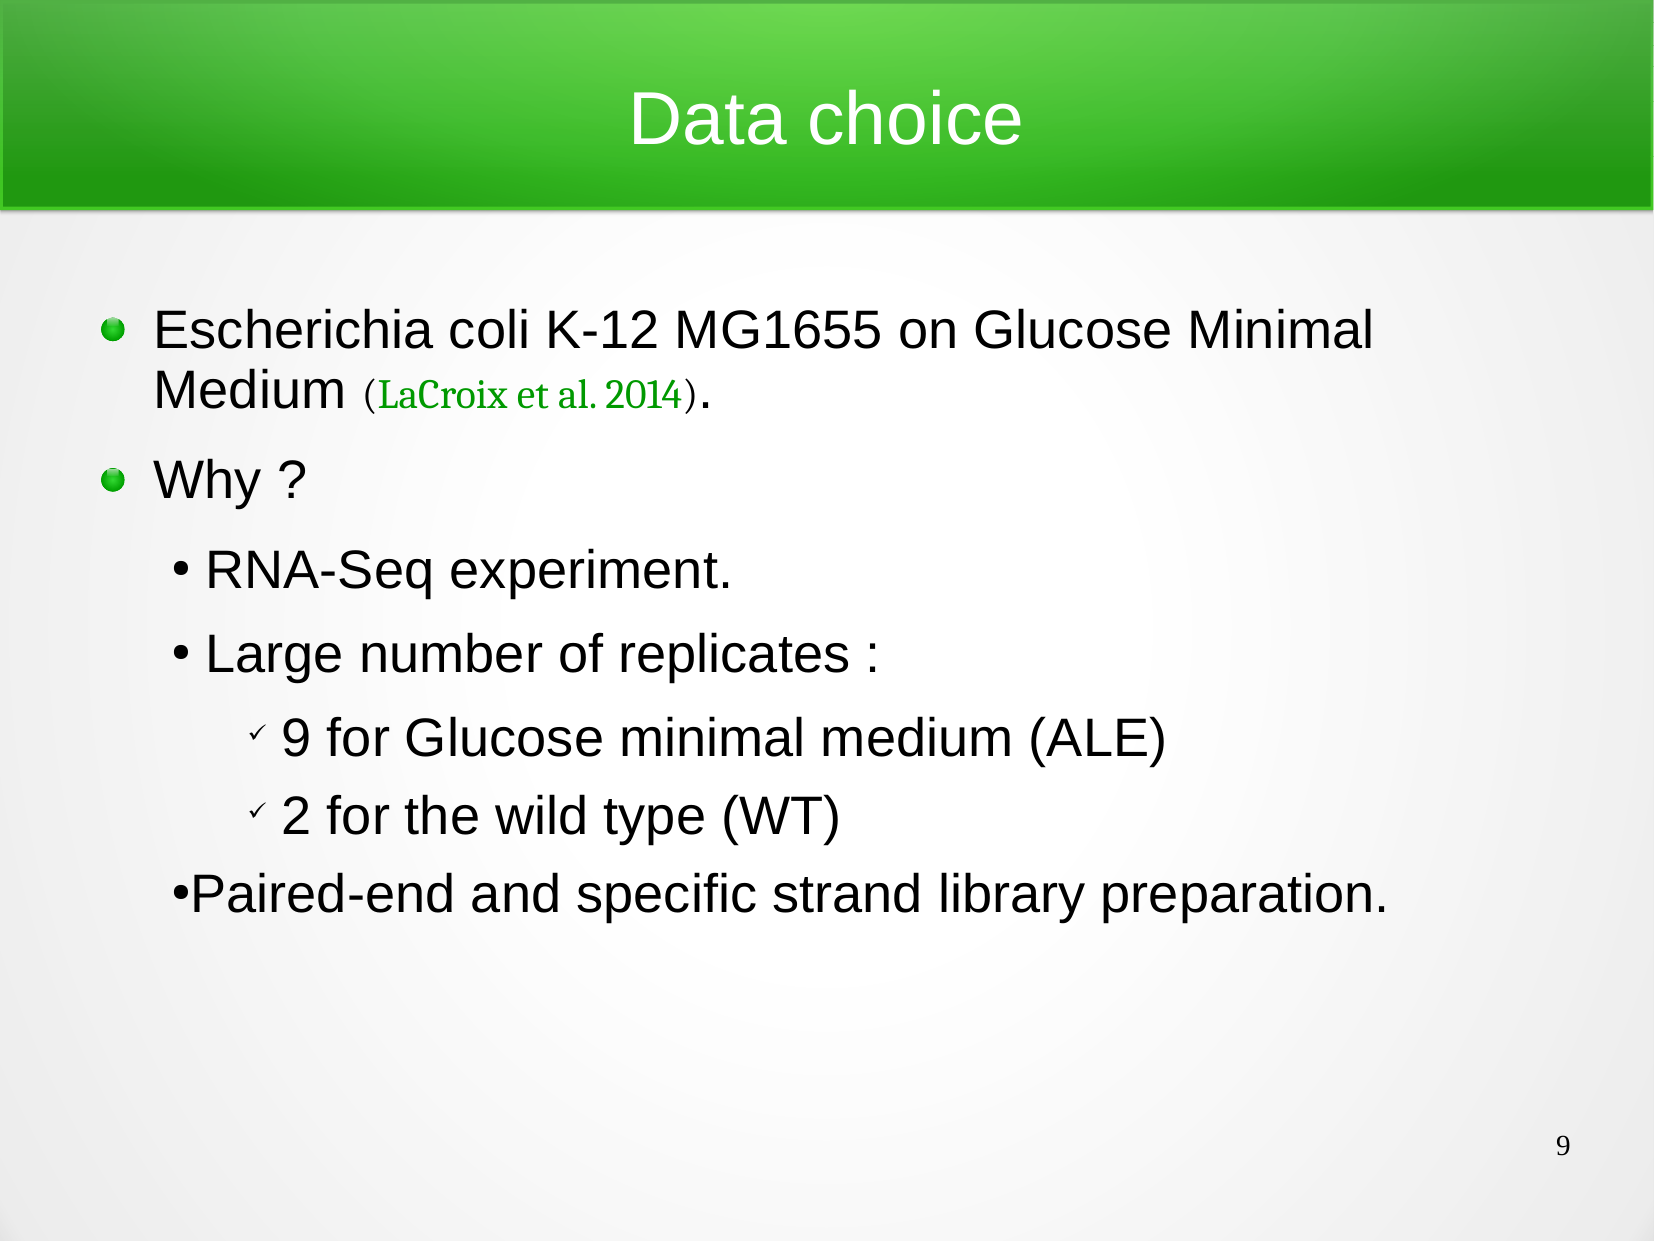

# Data choice
Escherichia coli K-12 MG1655 on Glucose Minimal Medium (LaCroix et al. 2014).
Why ?
 RNA-Seq experiment.
 Large number of replicates :
 9 for Glucose minimal medium (ALE)
 2 for the wild type (WT)
Paired-end and specific strand library preparation.
9